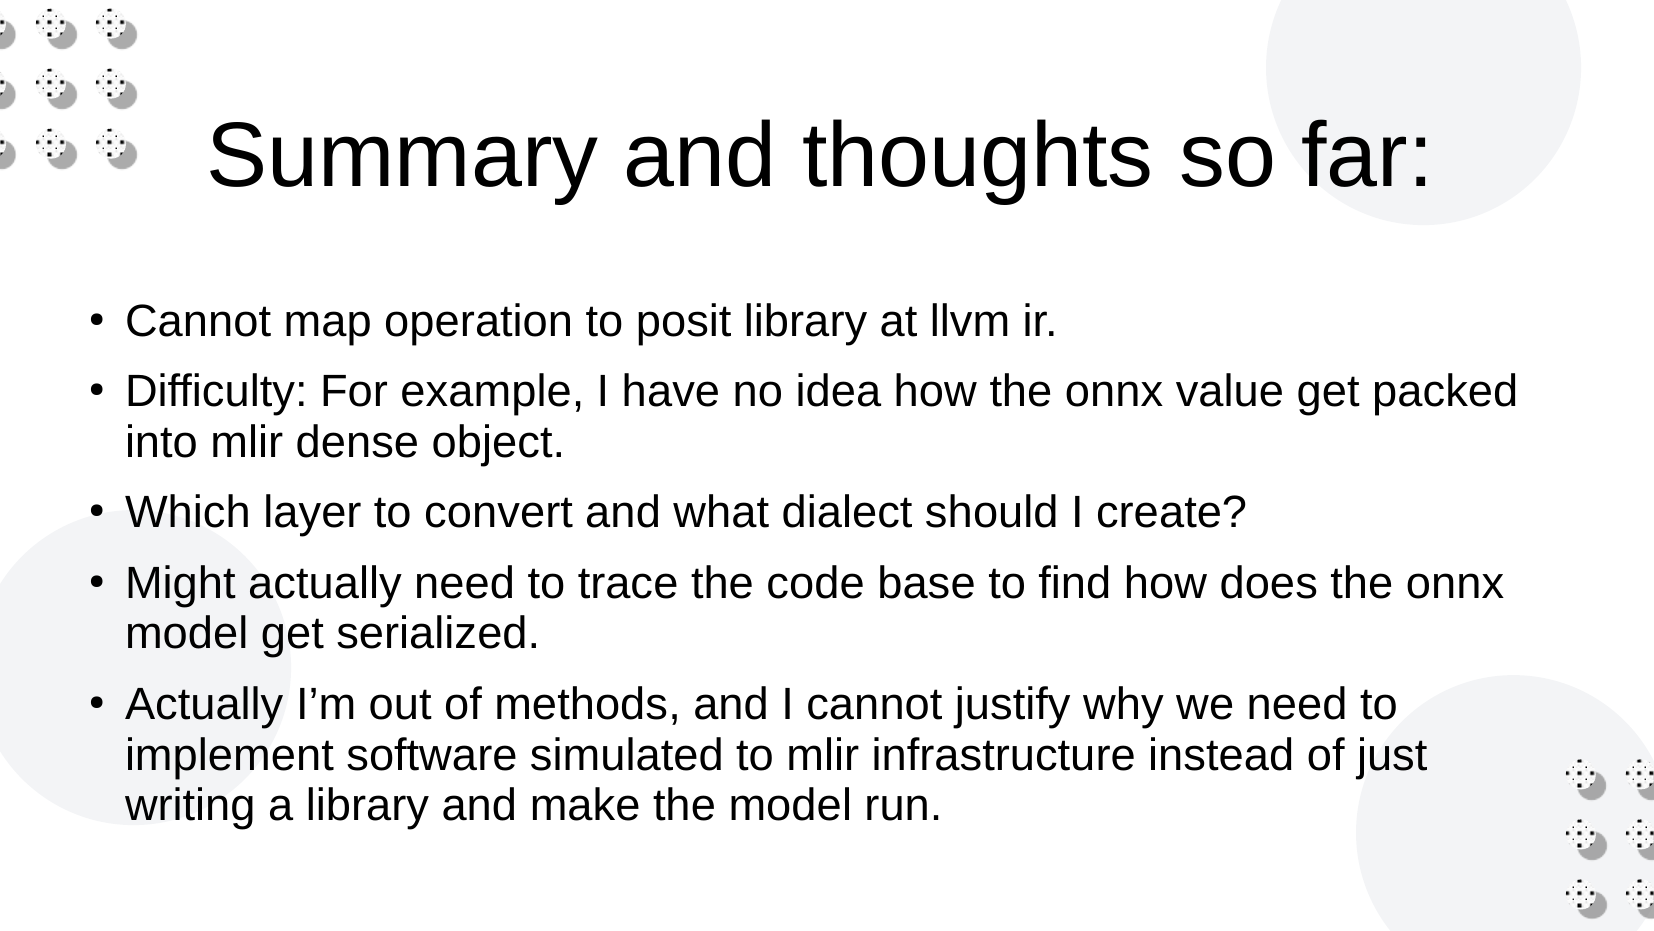

# Summary and thoughts so far:
Cannot map operation to posit library at llvm ir.
Difficulty: For example, I have no idea how the onnx value get packed into mlir dense object.
Which layer to convert and what dialect should I create?
Might actually need to trace the code base to find how does the onnx model get serialized.
Actually I’m out of methods, and I cannot justify why we need to implement software simulated to mlir infrastructure instead of just writing a library and make the model run.